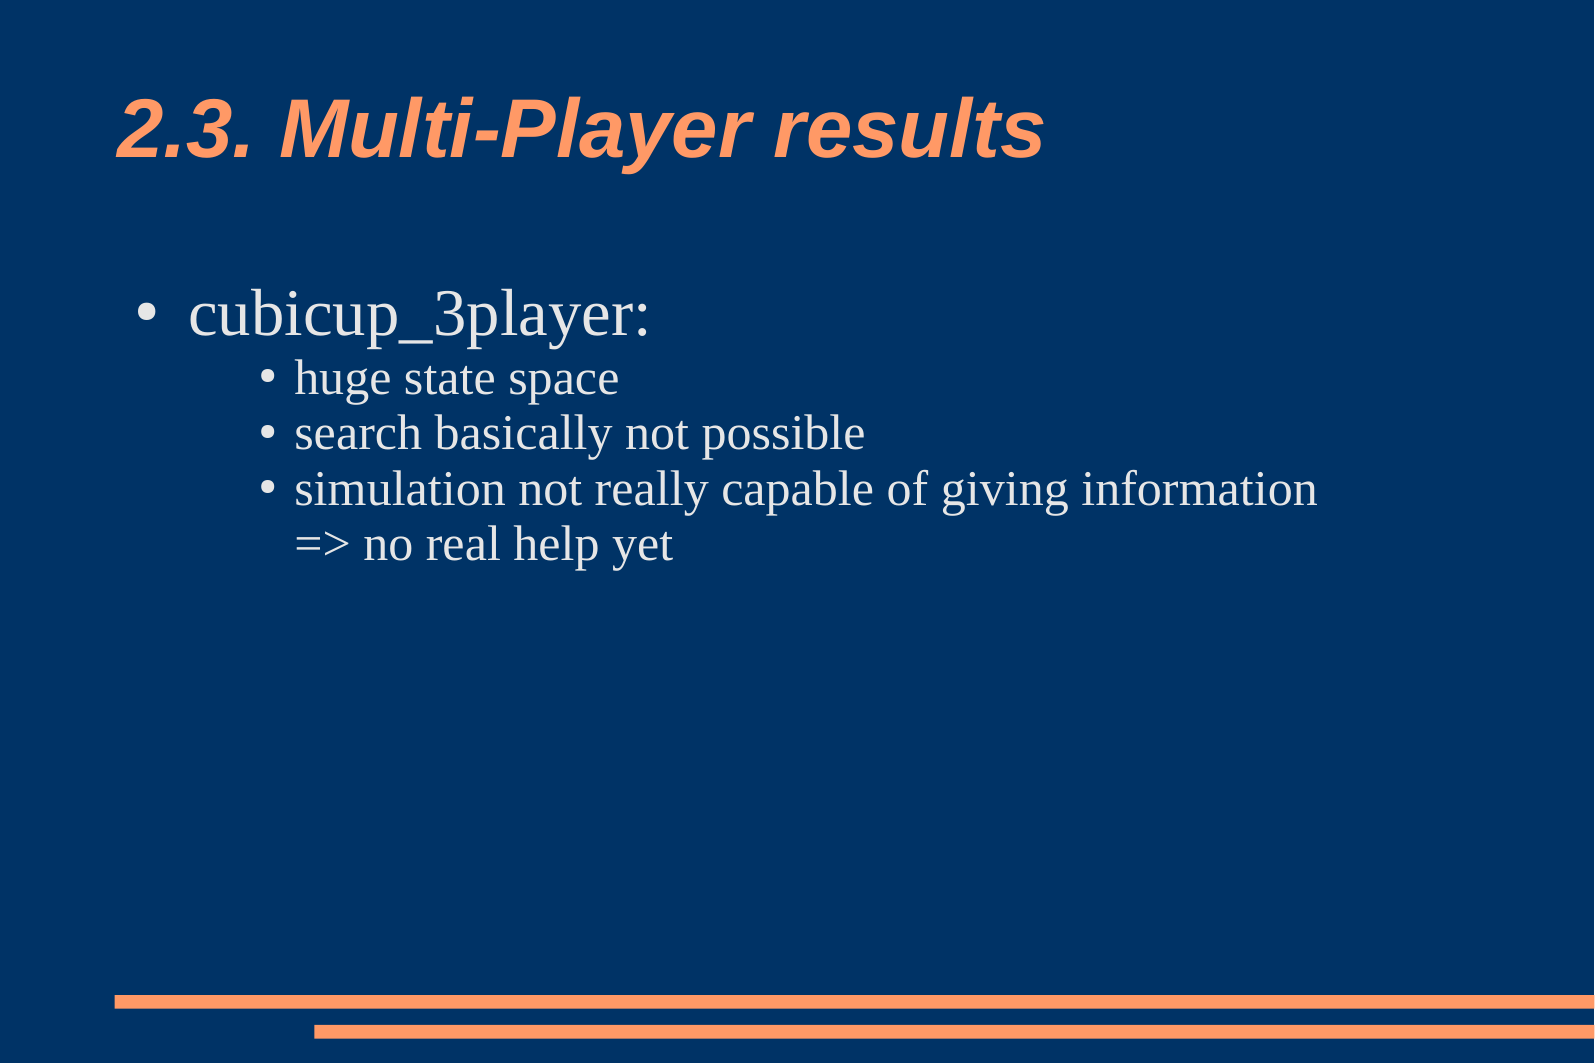

# 2.3. Multi-Player results
cubicup_3player:
huge state space
search basically not possible
simulation not really capable of giving information
=> no real help yet